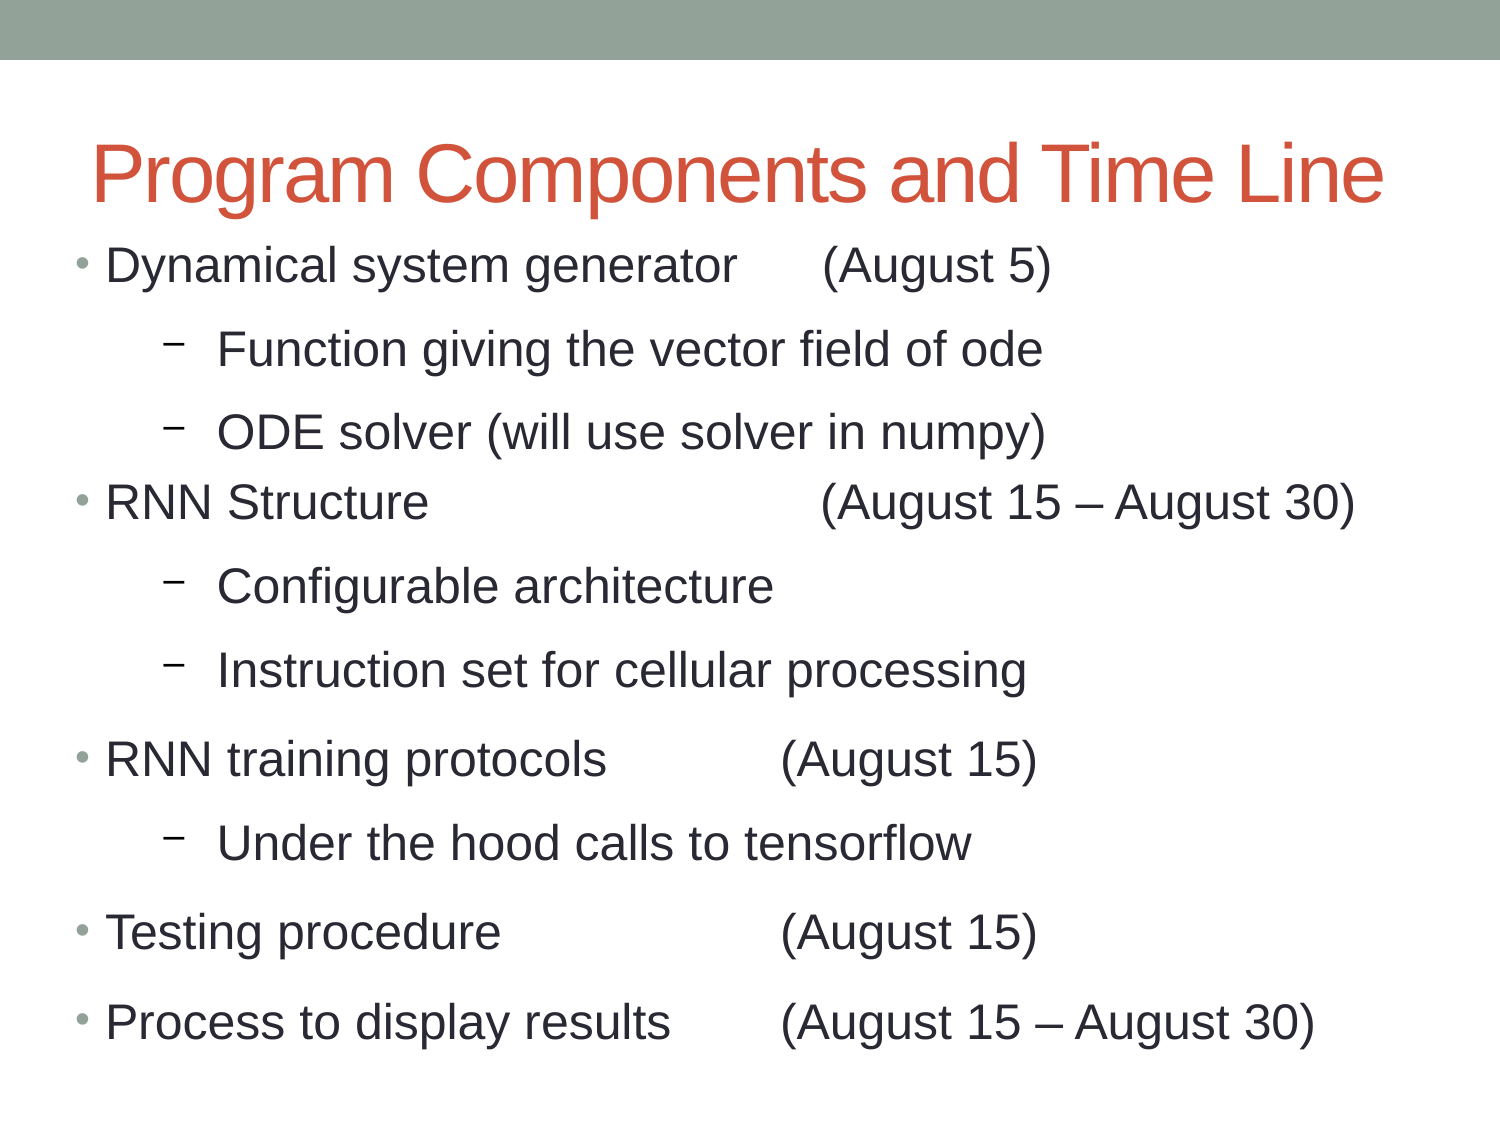

# Program Components and Time Line
Dynamical system generator (August 5)
Function giving the vector field of ode
ODE solver (will use solver in numpy)
RNN Structure (August 15 – August 30)
Configurable architecture
Instruction set for cellular processing
RNN training protocols			(August 15)
Under the hood calls to tensorflow
Testing procedure				(August 15)
Process to display results		(August 15 – August 30)